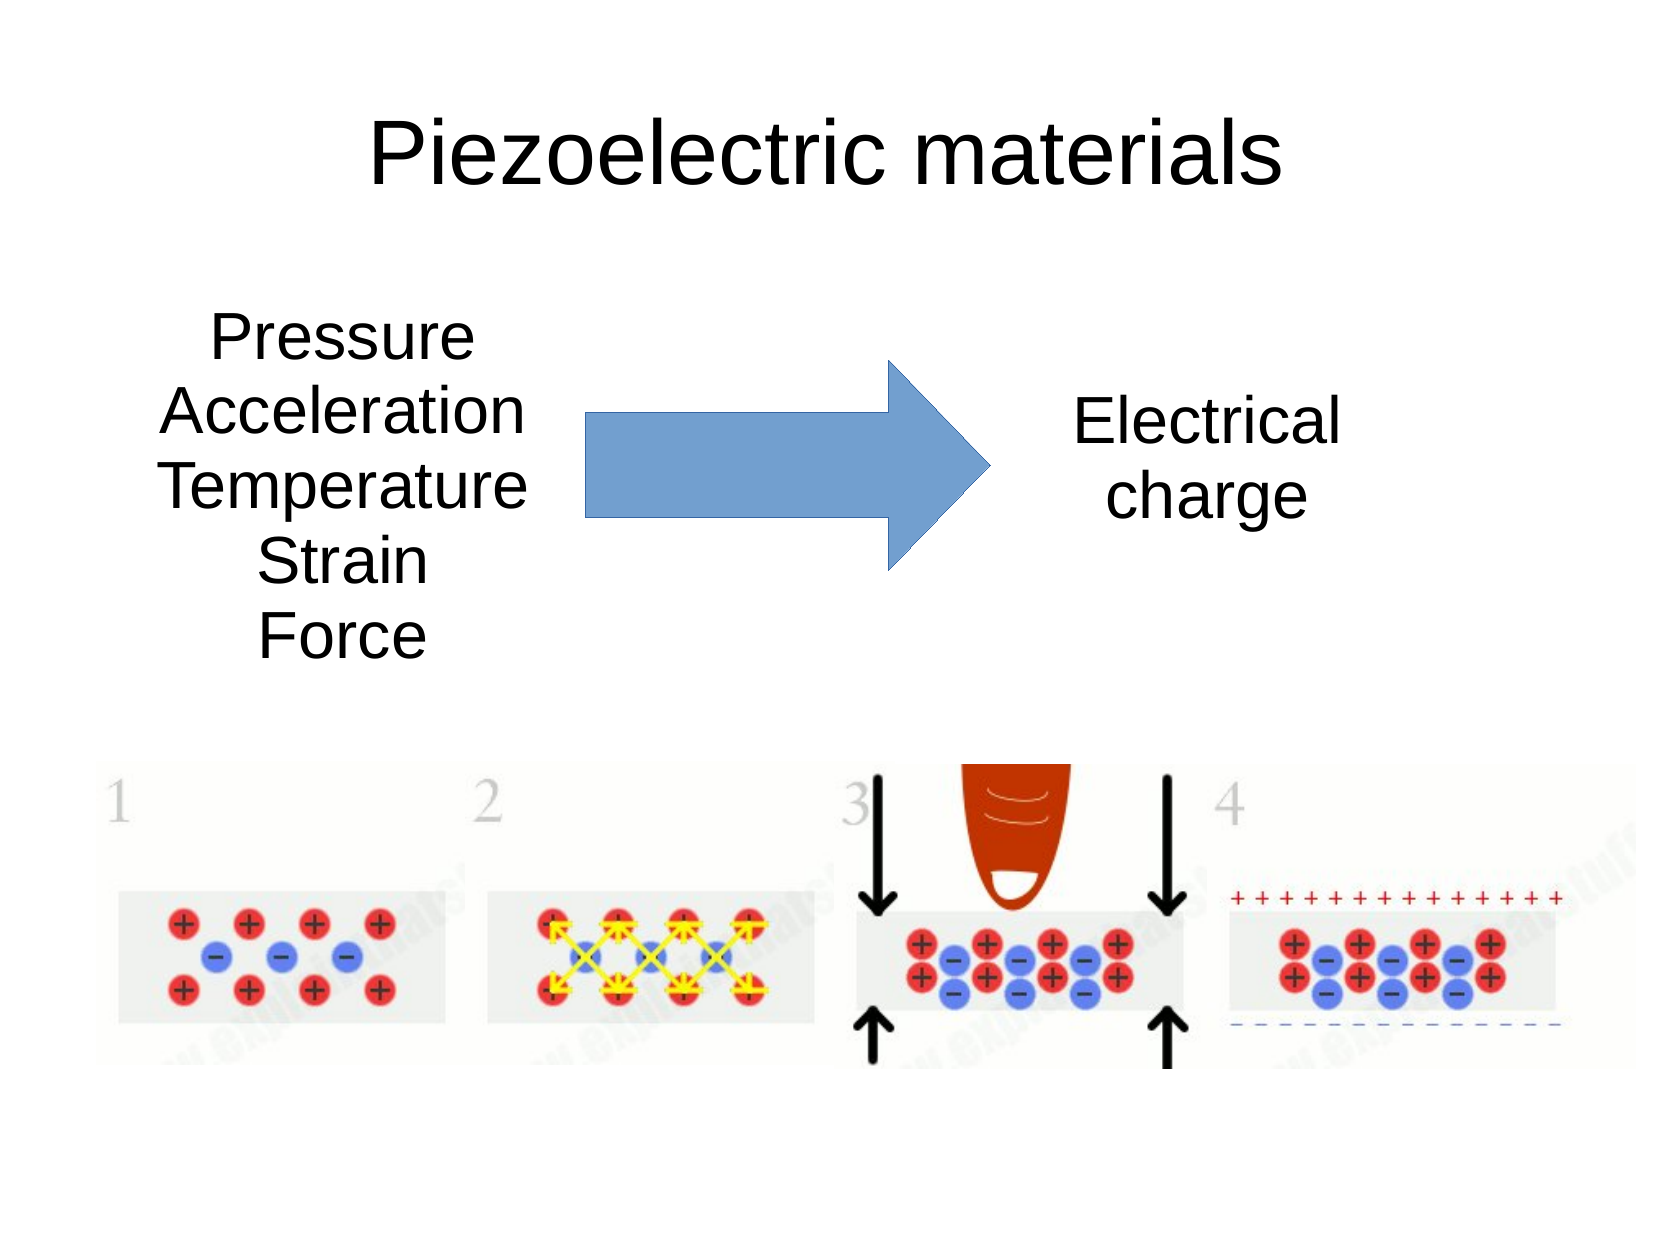

# Piezoelectric materials
 Pressure
 Acceleration
 Temperature
 Strain
 Force
Electrical charge